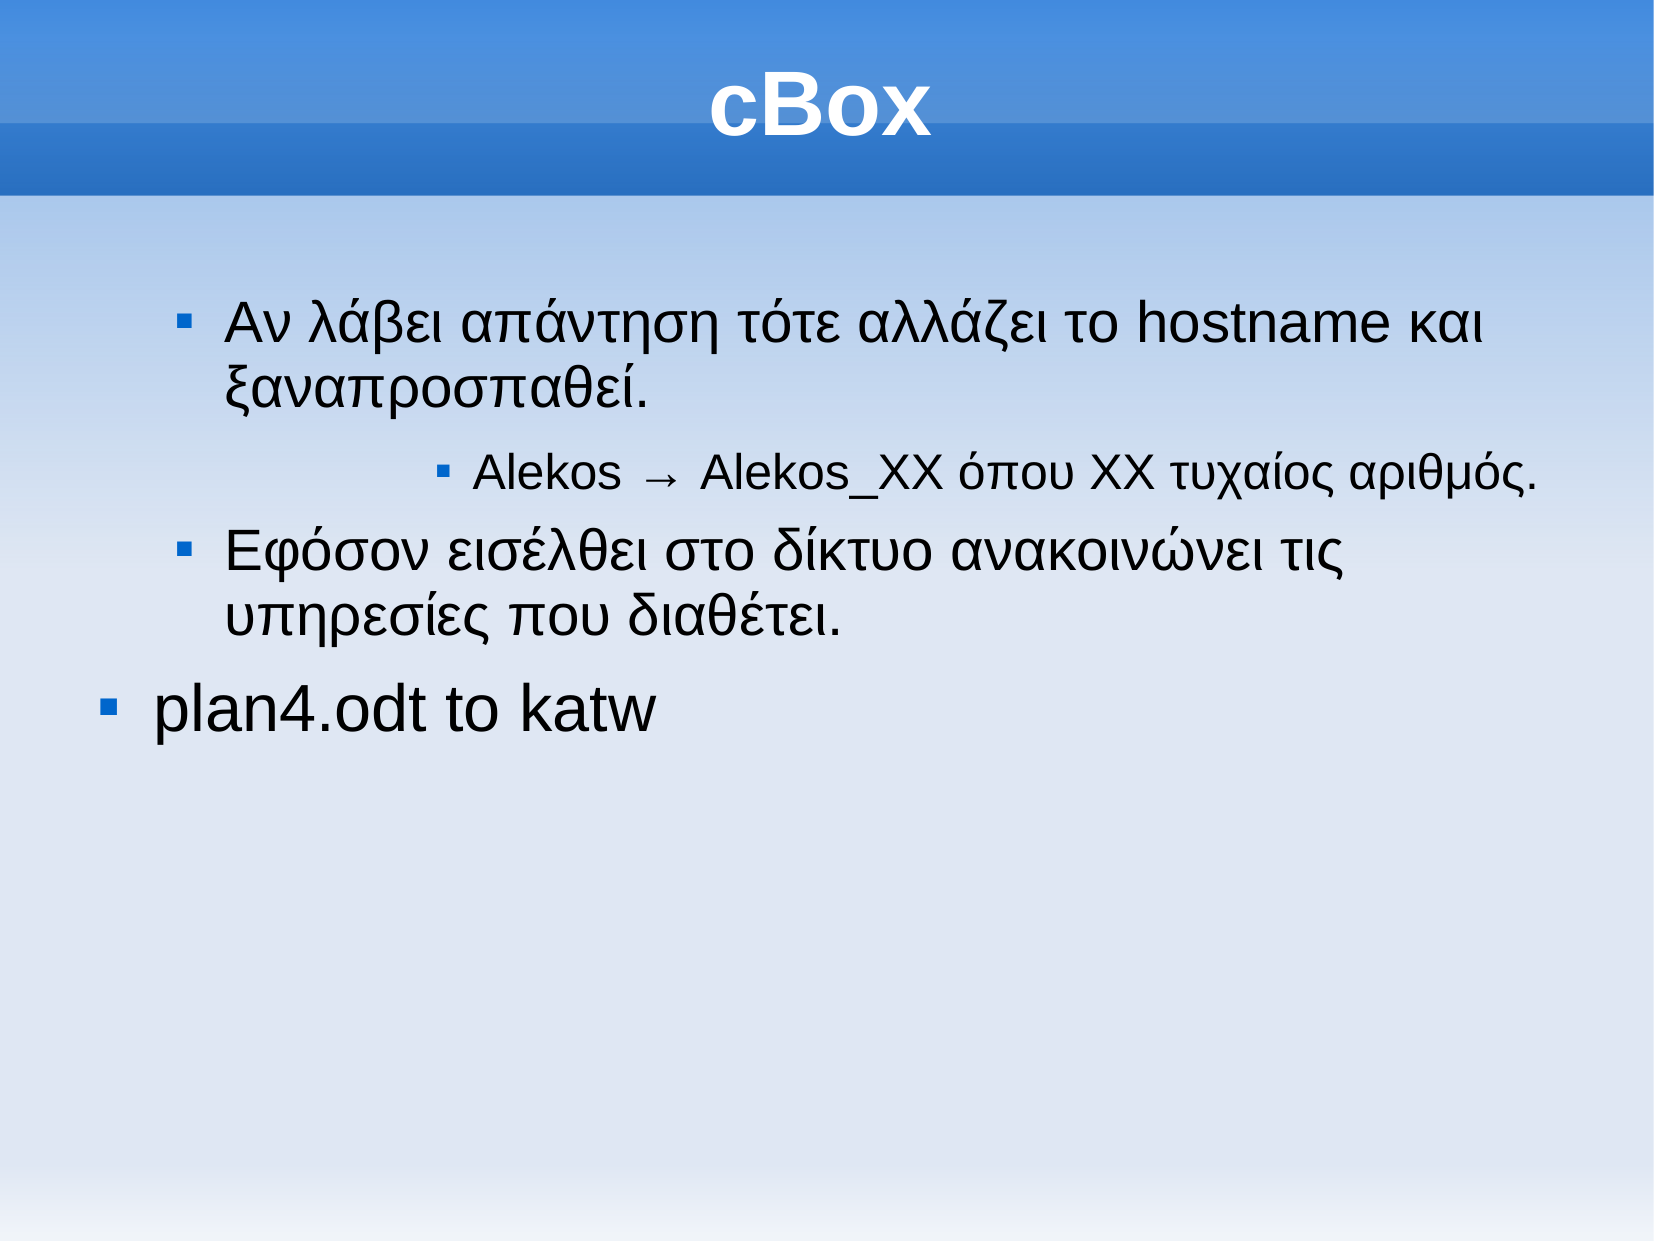

# cBox
Αν λάβει απάντηση τότε αλλάζει το hostname και ξαναπροσπαθεί.
Alekos → Alekos_ΧΧ όπου ΧΧ τυχαίος αριθμός.
Εφόσον εισέλθει στο δίκτυο ανακοινώνει τις υπηρεσίες που διαθέτει.
plan4.odt to katw